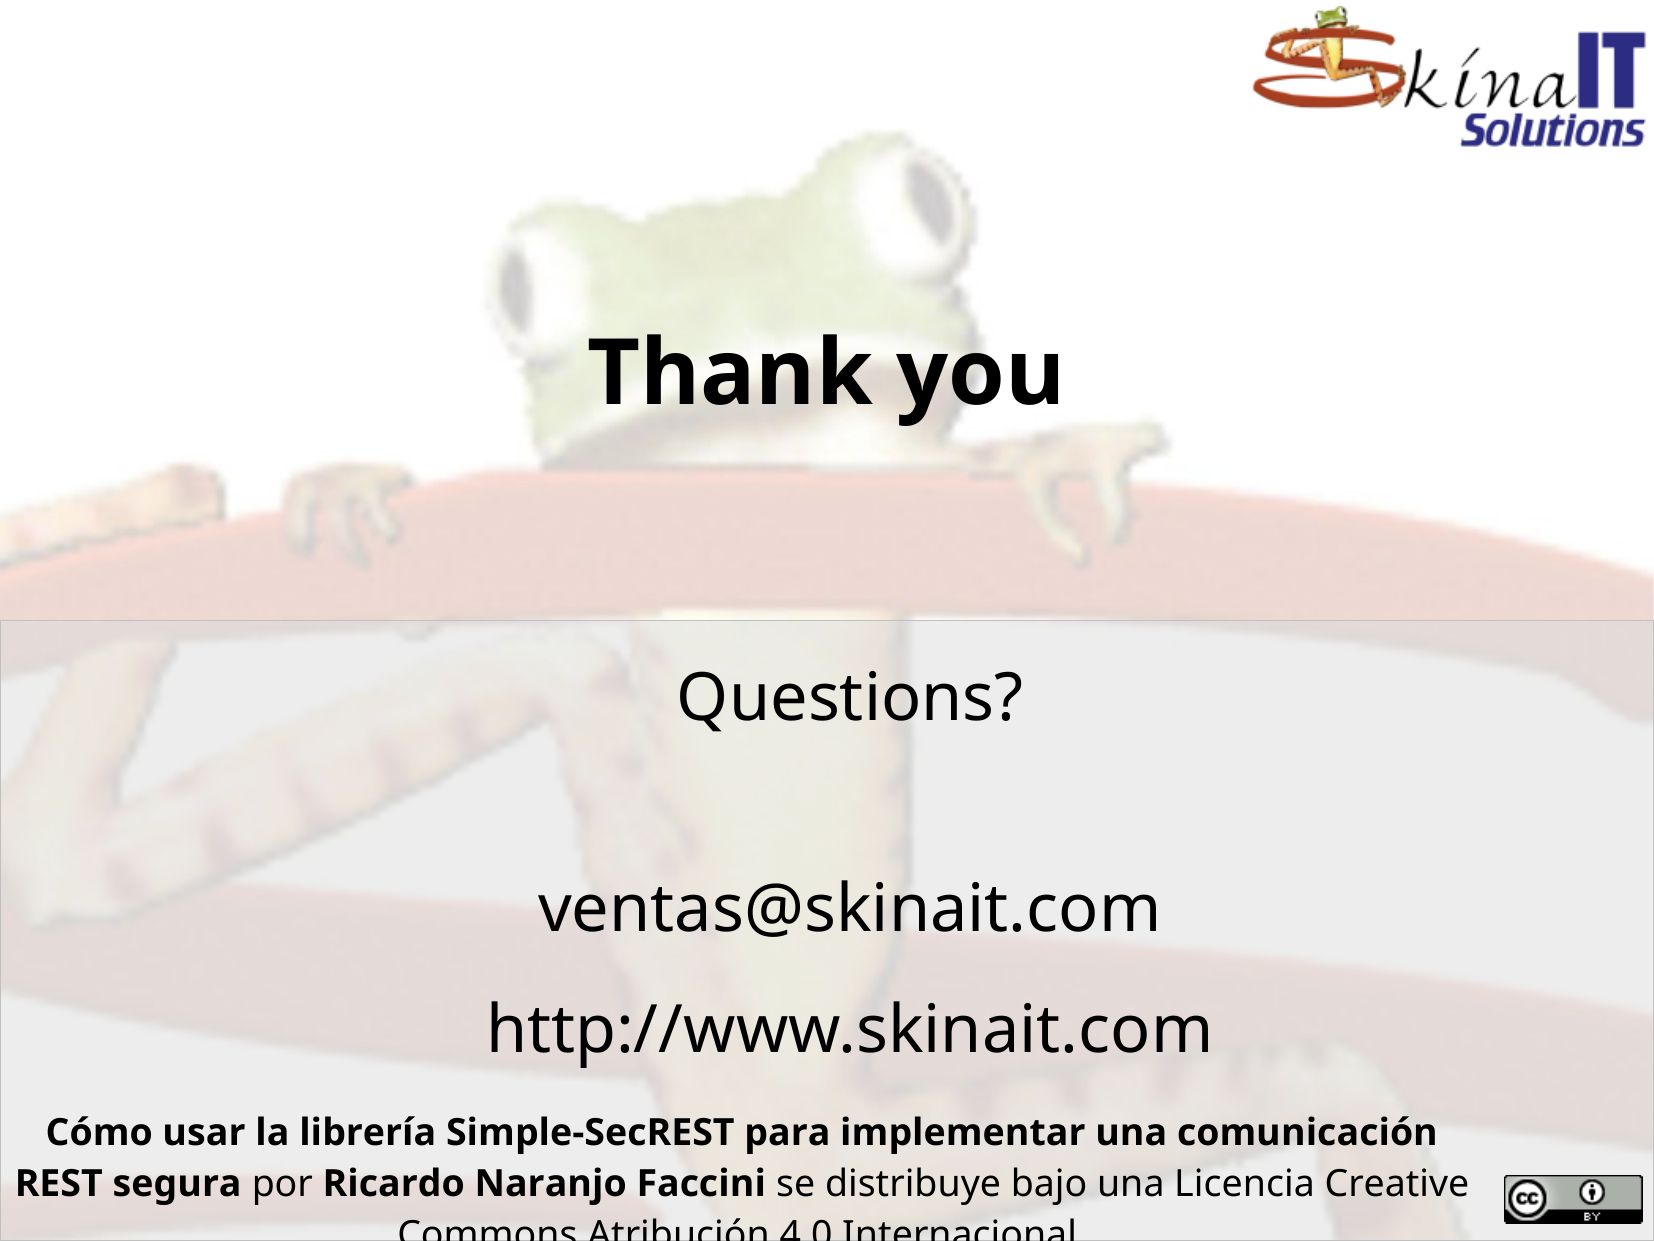

# Thank you
Questions?
ventas@skinait.com
http://www.skinait.com
Cómo usar la librería Simple-SecREST para implementar una comunicación REST segura por Ricardo Naranjo Faccini se distribuye bajo una Licencia Creative Commons Atribución 4.0 Internacional.
Basada en una obra en https://www.skinait.com/simple-secrest-Escritos-60/